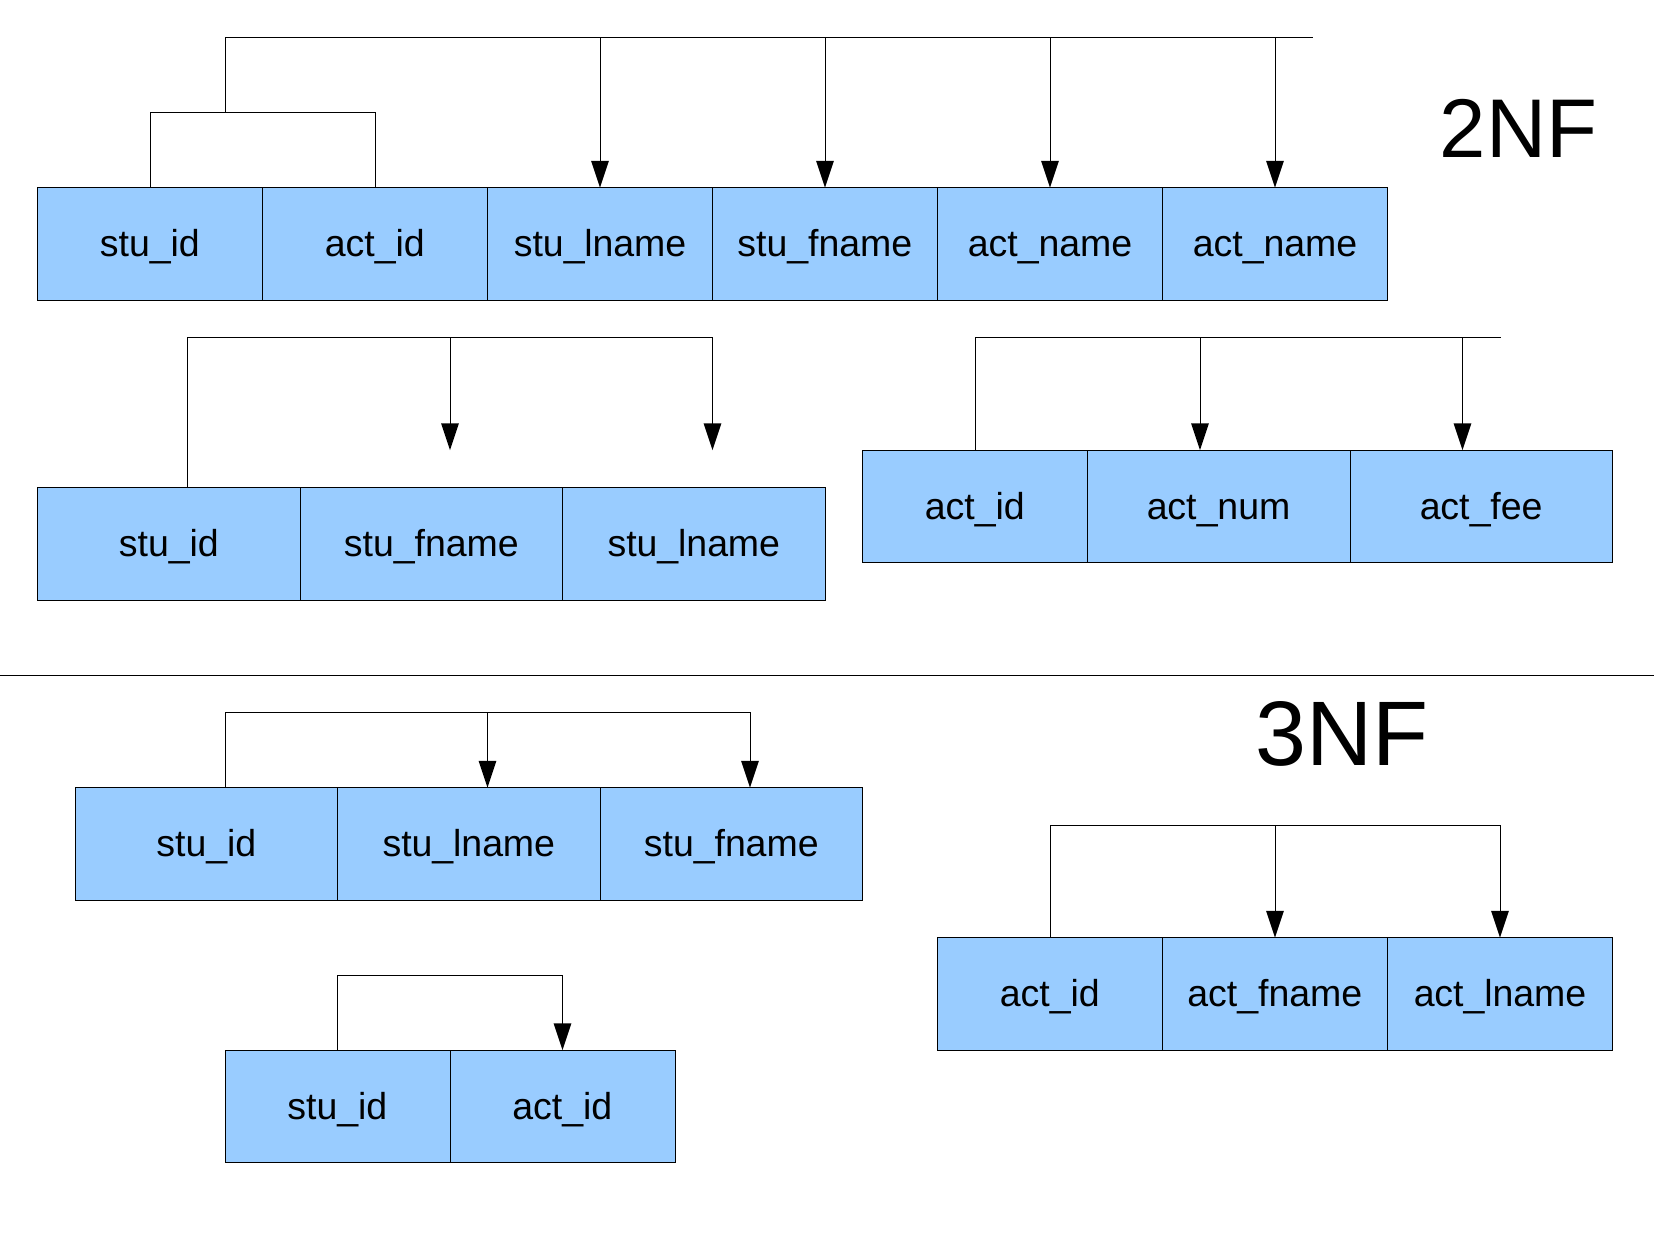

2NF
stu_id
act_id
stu_lname
stu_fname
act_name
act_name
act_id
act_num
act_fee
stu_id
stu_fname
stu_lname
3NF
stu_id
stu_lname
stu_fname
act_id
act_fname
act_lname
stu_id
act_id